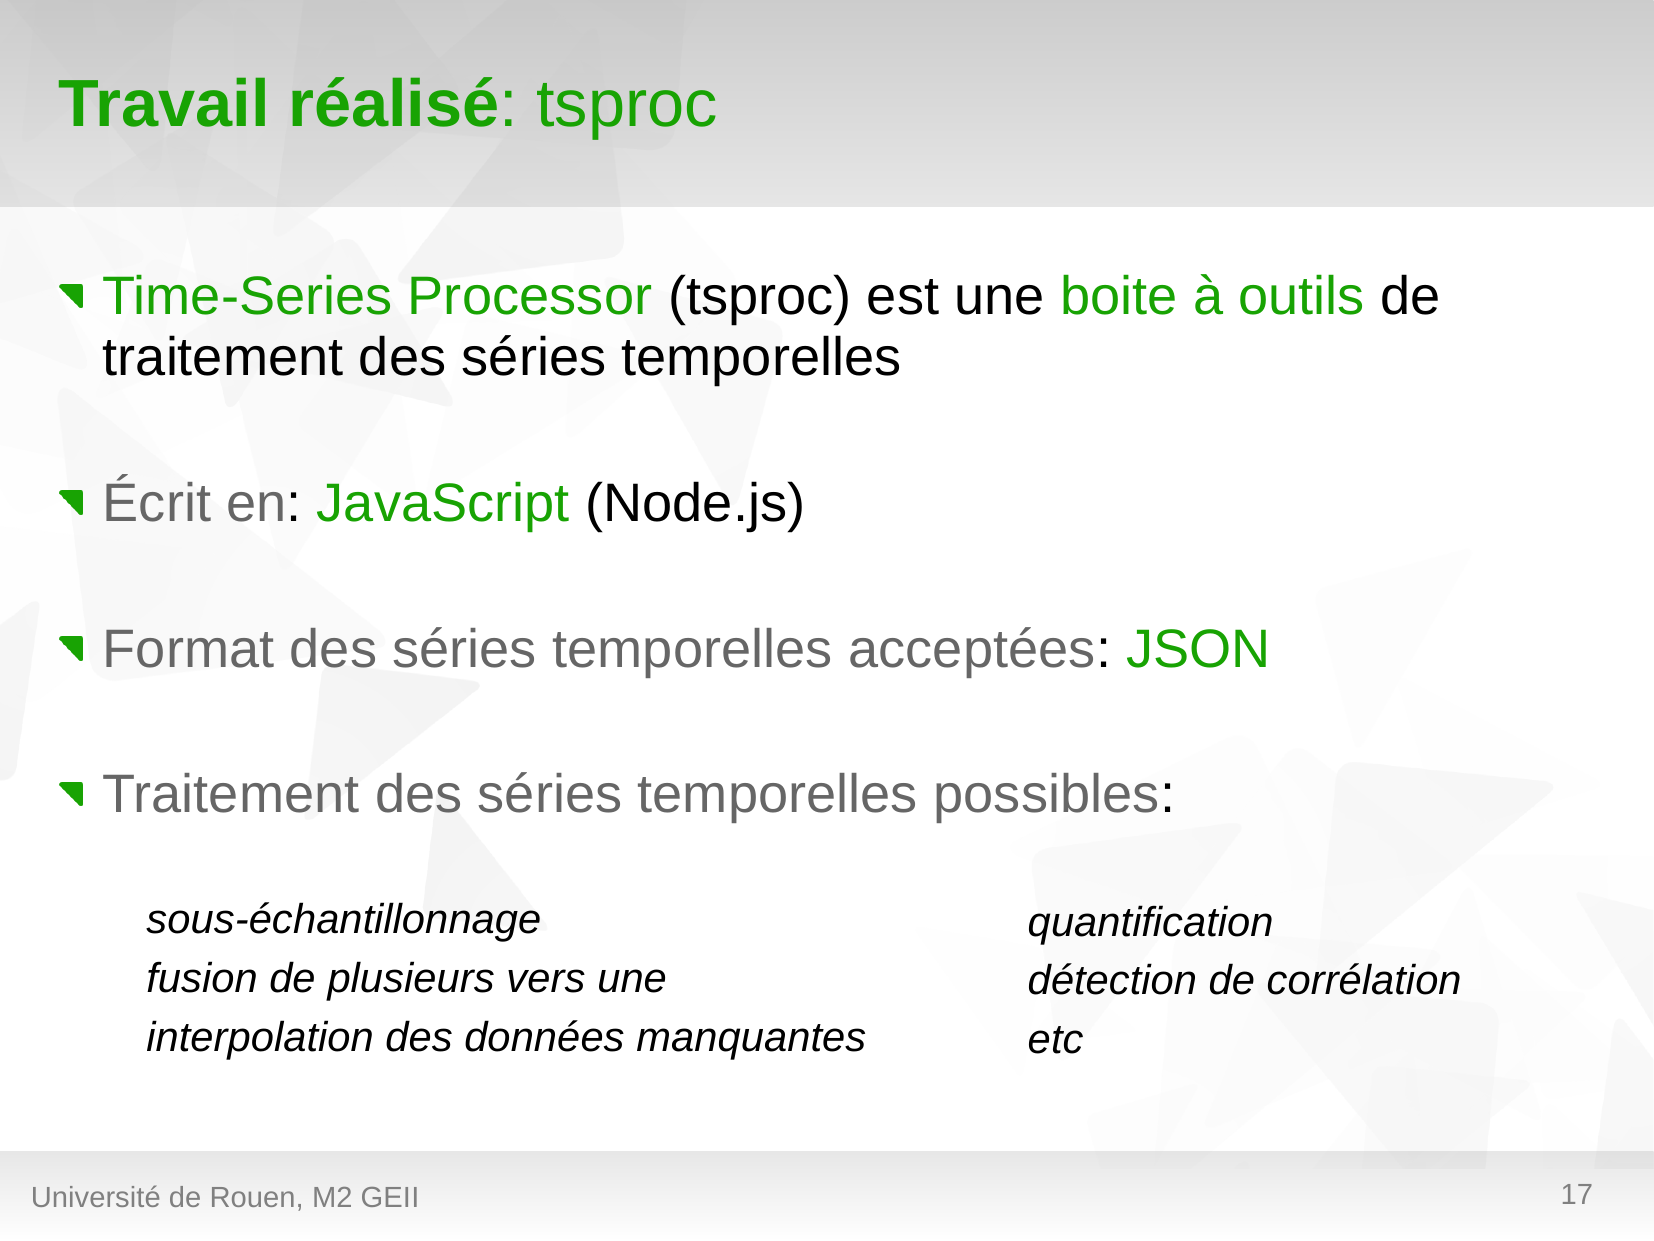

# Travail réalisé: tsproc
Time-Series Processor (tsproc) est une boite à outils de traitement des séries temporelles
Écrit en: JavaScript (Node.js)
Format des séries temporelles acceptées: JSON
Traitement des séries temporelles possibles:
sous-échantillonnage
fusion de plusieurs vers une
interpolation des données manquantes
quantification
détection de corrélation
etc
17
Université de Rouen, M2 GEII